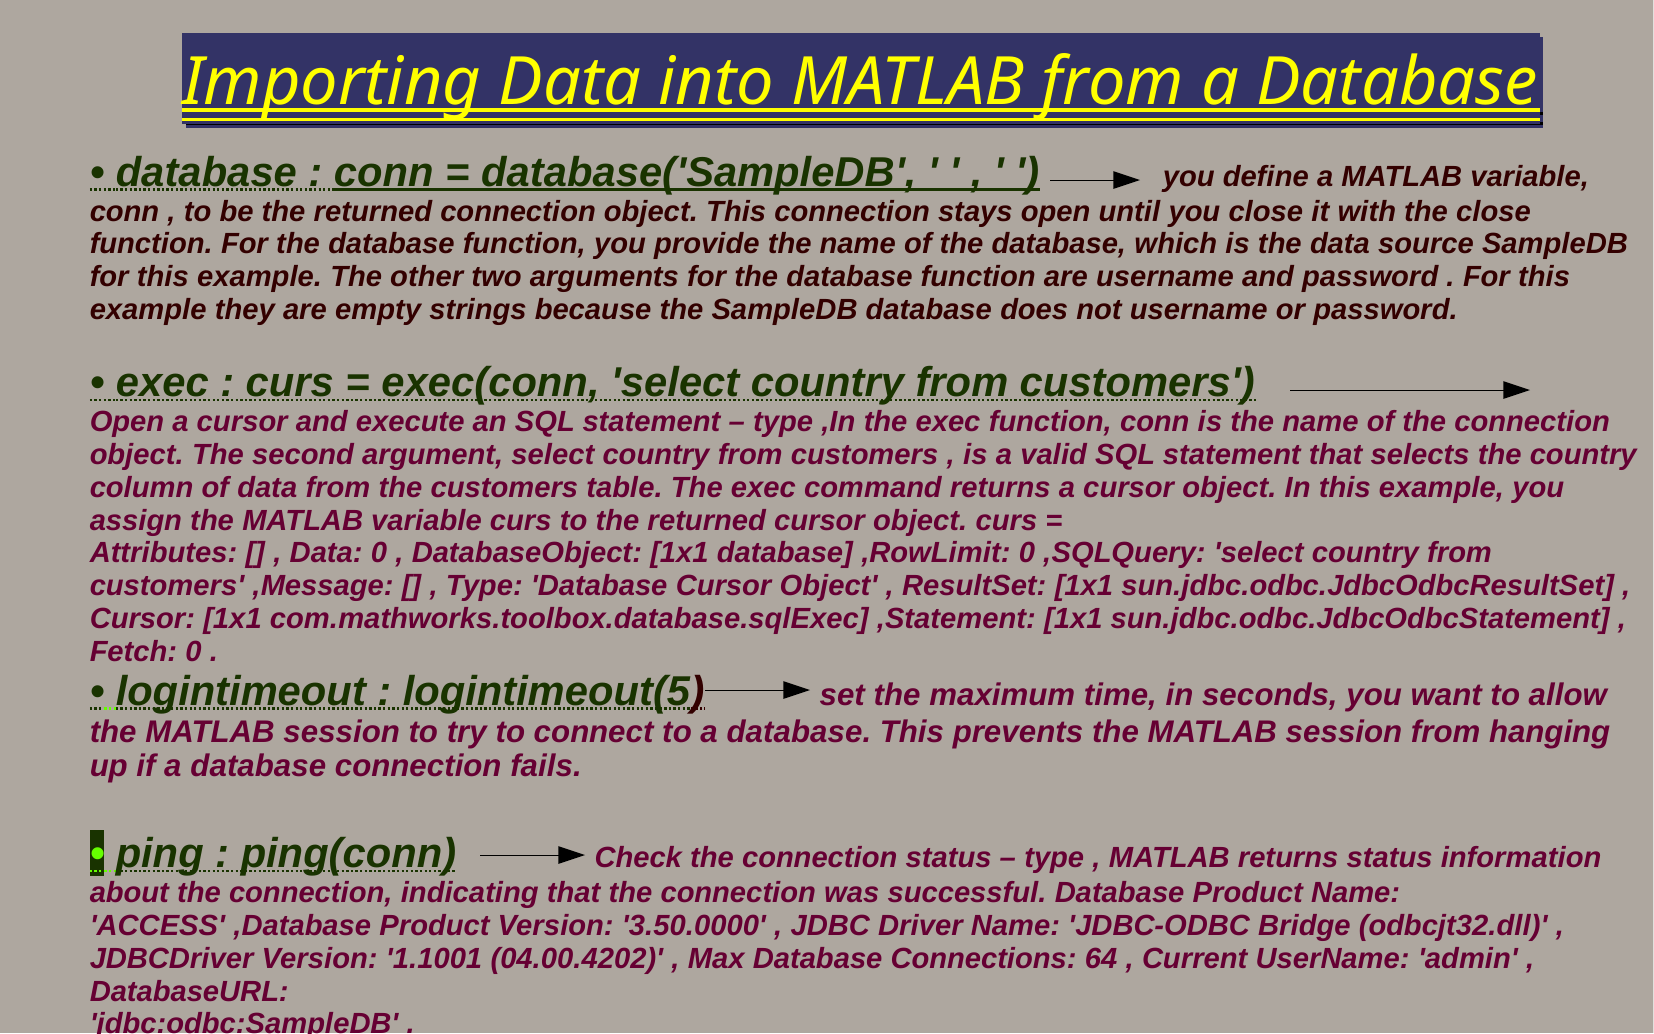

# Importing Data into MATLAB from a Database
• database : conn = database('SampleDB', ' ' , ' ') you define a MATLAB variable, conn , to be the returned connection object. This connection stays open until you close it with the close function. For the database function, you provide the name of the database, which is the data source SampleDB for this example. The other two arguments for the database function are username and password . For this example they are empty strings because the SampleDB database does not username or password.
• exec : curs = exec(conn, 'select country from customers')
Open a cursor and execute an SQL statement – type ,In the exec function, conn is the name of the connection object. The second argument, select country from customers , is a valid SQL statement that selects the country column of data from the customers table. The exec command returns a cursor object. In this example, you assign the MATLAB variable curs to the returned cursor object. curs =
Attributes: [] , Data: 0 , DatabaseObject: [1x1 database] ,RowLimit: 0 ,SQLQuery: 'select country from customers' ,Message: [] , Type: 'Database Cursor Object' , ResultSet: [1x1 sun.jdbc.odbc.JdbcOdbcResultSet] , Cursor: [1x1 com.mathworks.toolbox.database.sqlExec] ,Statement: [1x1 sun.jdbc.odbc.JdbcOdbcStatement] , Fetch: 0 .
• logintimeout : logintimeout(5) set the maximum time, in seconds, you want to allow the MATLAB session to try to connect to a database. This prevents the MATLAB session from hanging up if a database connection fails.
• ping : ping(conn) Check the connection status – type , MATLAB returns status information about the connection, indicating that the connection was successful. Database Product Name: 'ACCESS' ,Database Product Version: '3.50.0000' , JDBC Driver Name: 'JDBC-ODBC Bridge (odbcjt32.dll)' , JDBCDriver Version: '1.1001 (04.00.4202)' , Max Database Connections: 64 , Current UserName: 'admin' , DatabaseURL:
'jdbc:odbc:SampleDB' .